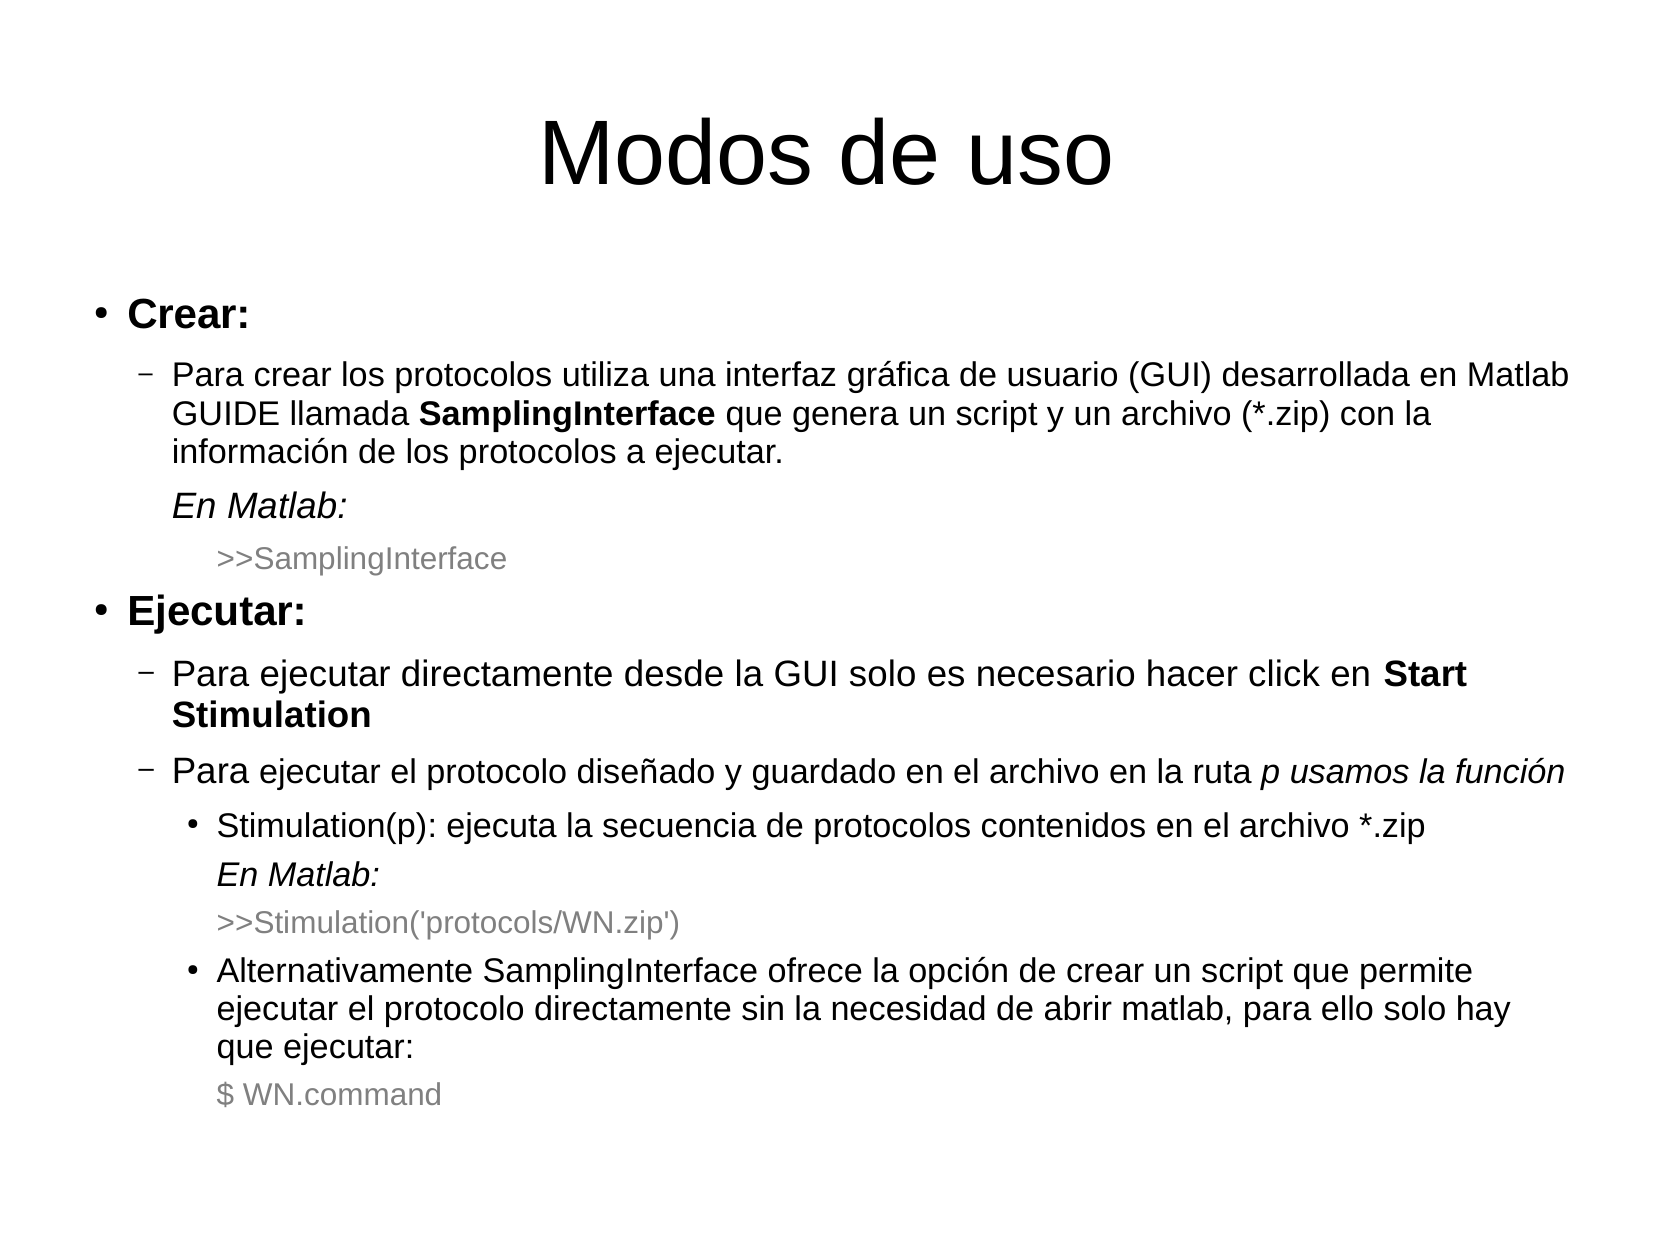

# Modos de uso
Crear:
Para crear los protocolos utiliza una interfaz gráfica de usuario (GUI) desarrollada en Matlab GUIDE llamada SamplingInterface que genera un script y un archivo (*.zip) con la información de los protocolos a ejecutar.
En Matlab:
>>SamplingInterface
Ejecutar:
Para ejecutar directamente desde la GUI solo es necesario hacer click en Start Stimulation
Para ejecutar el protocolo diseñado y guardado en el archivo en la ruta p usamos la función
Stimulation(p): ejecuta la secuencia de protocolos contenidos en el archivo *.zip
En Matlab:
>>Stimulation('protocols/WN.zip')
Alternativamente SamplingInterface ofrece la opción de crear un script que permite ejecutar el protocolo directamente sin la necesidad de abrir matlab, para ello solo hay que ejecutar:
$ WN.command